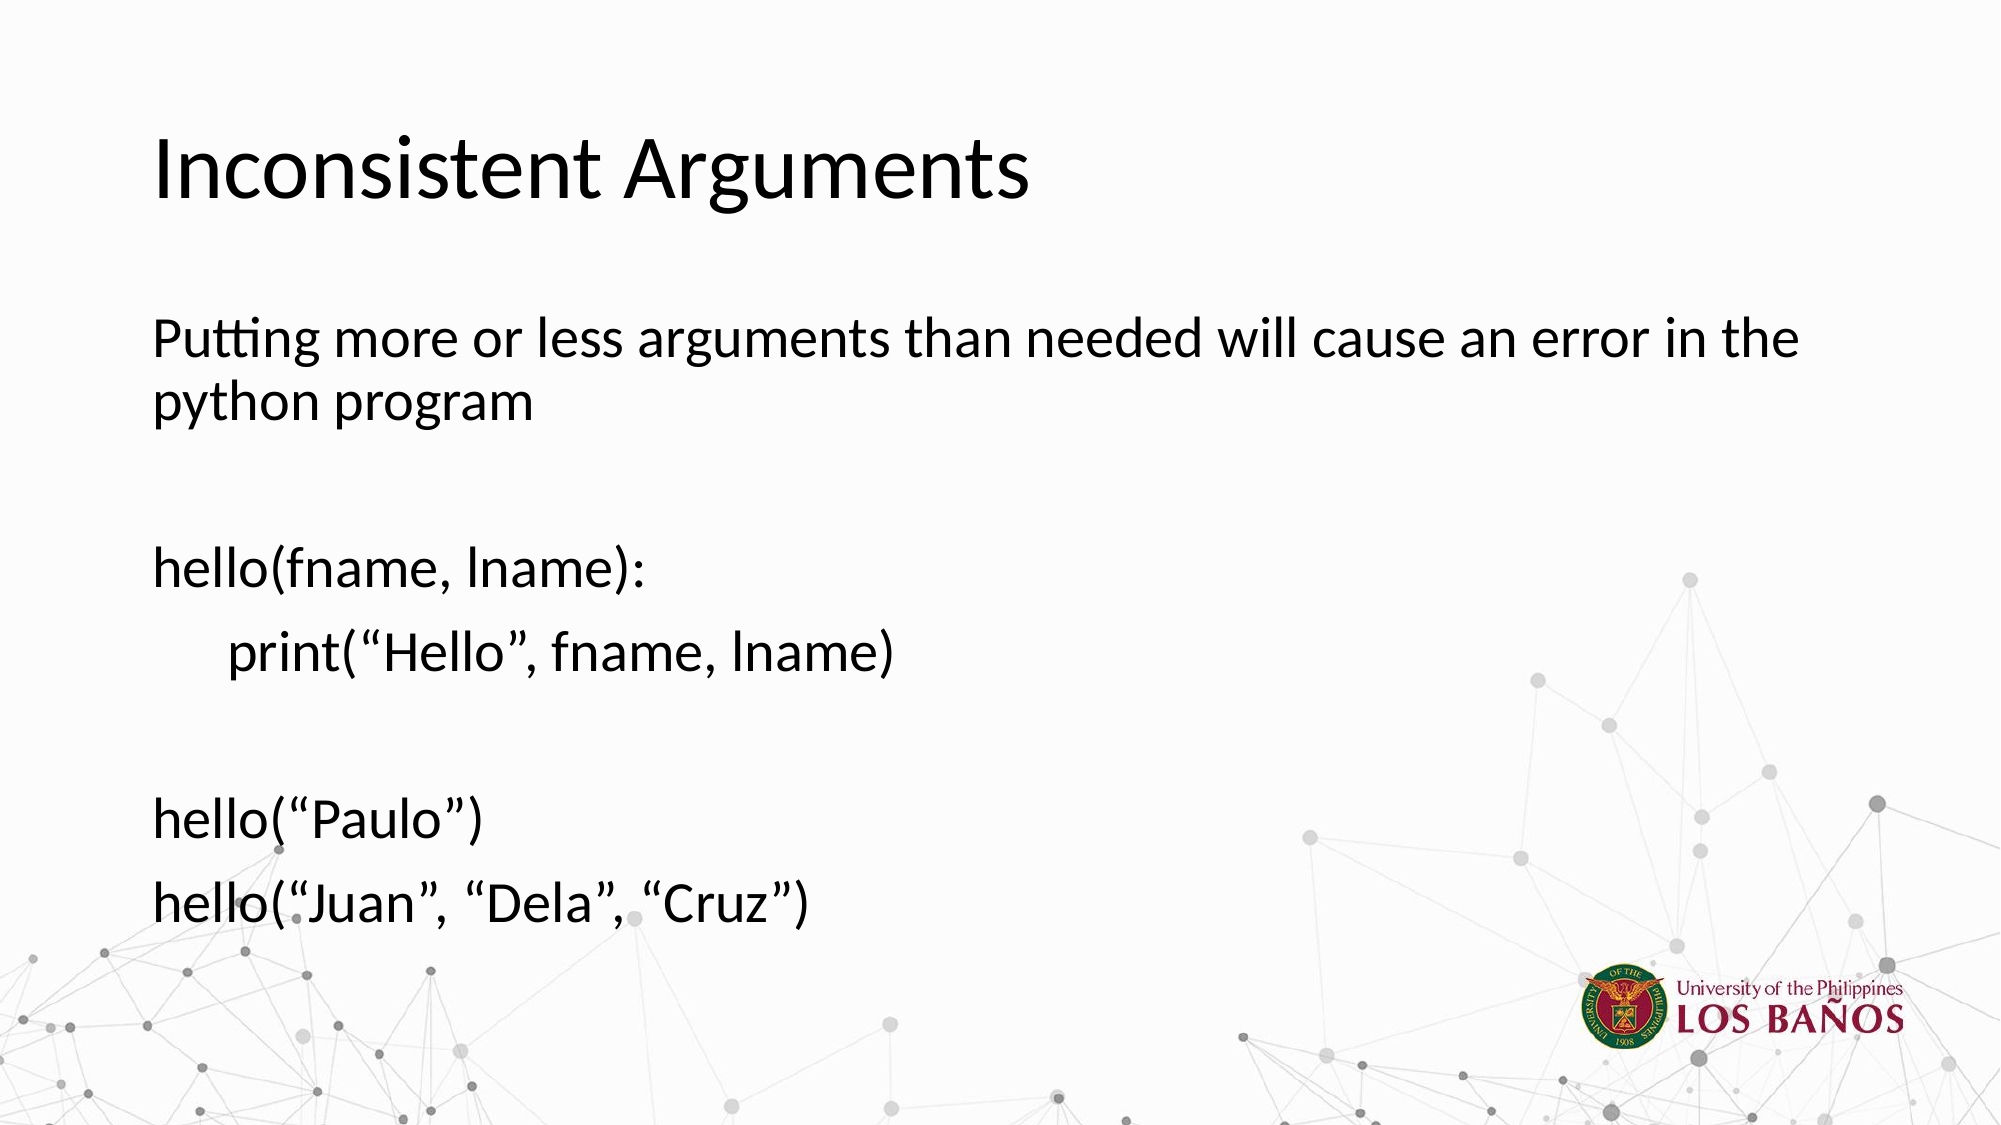

# Inconsistent Arguments
Putting more or less arguments than needed will cause an error in the python program
hello(fname, lname):
	print(“Hello”, fname, lname)
hello(“Paulo”)
hello(“Juan”, “Dela”, “Cruz”)